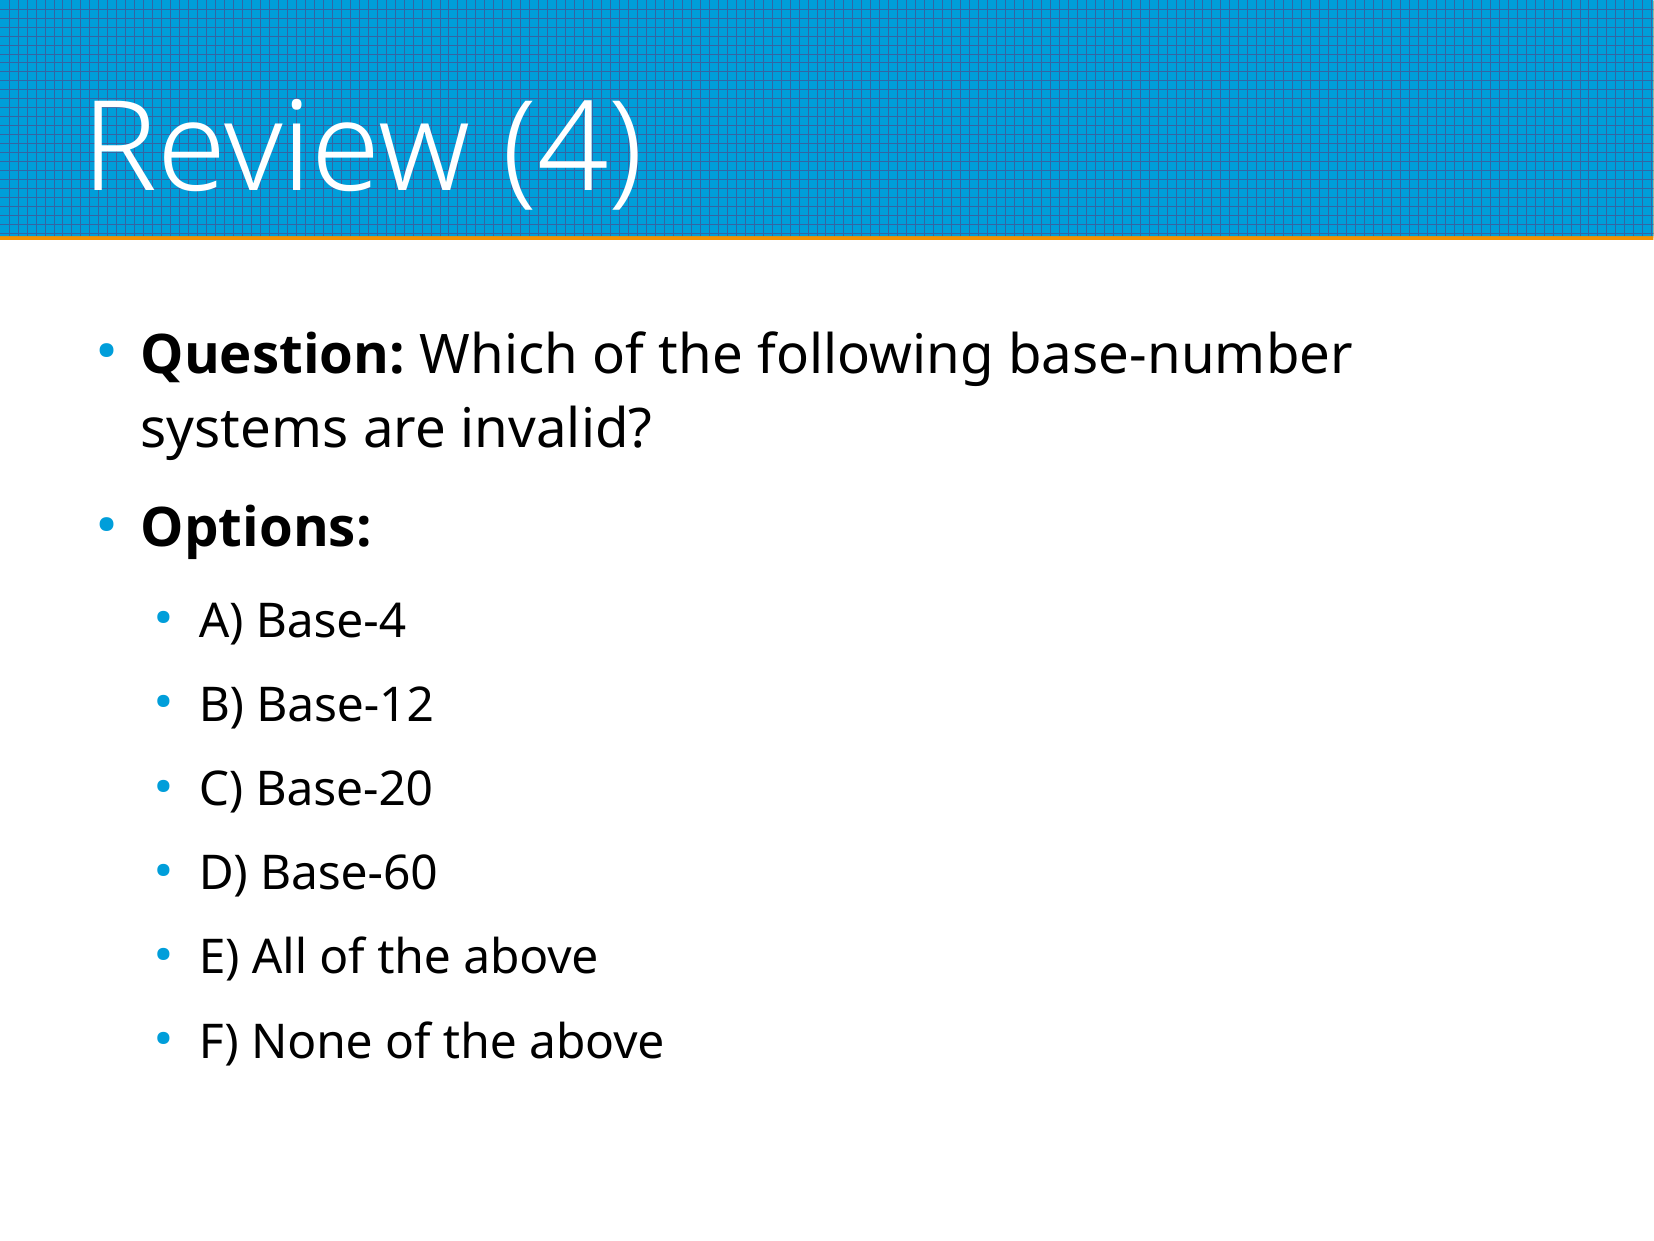

# Review (4)
Question: Which of the following base-number systems are invalid?
Options:
A) Base-4
B) Base-12
C) Base-20
D) Base-60
E) All of the above
F) None of the above